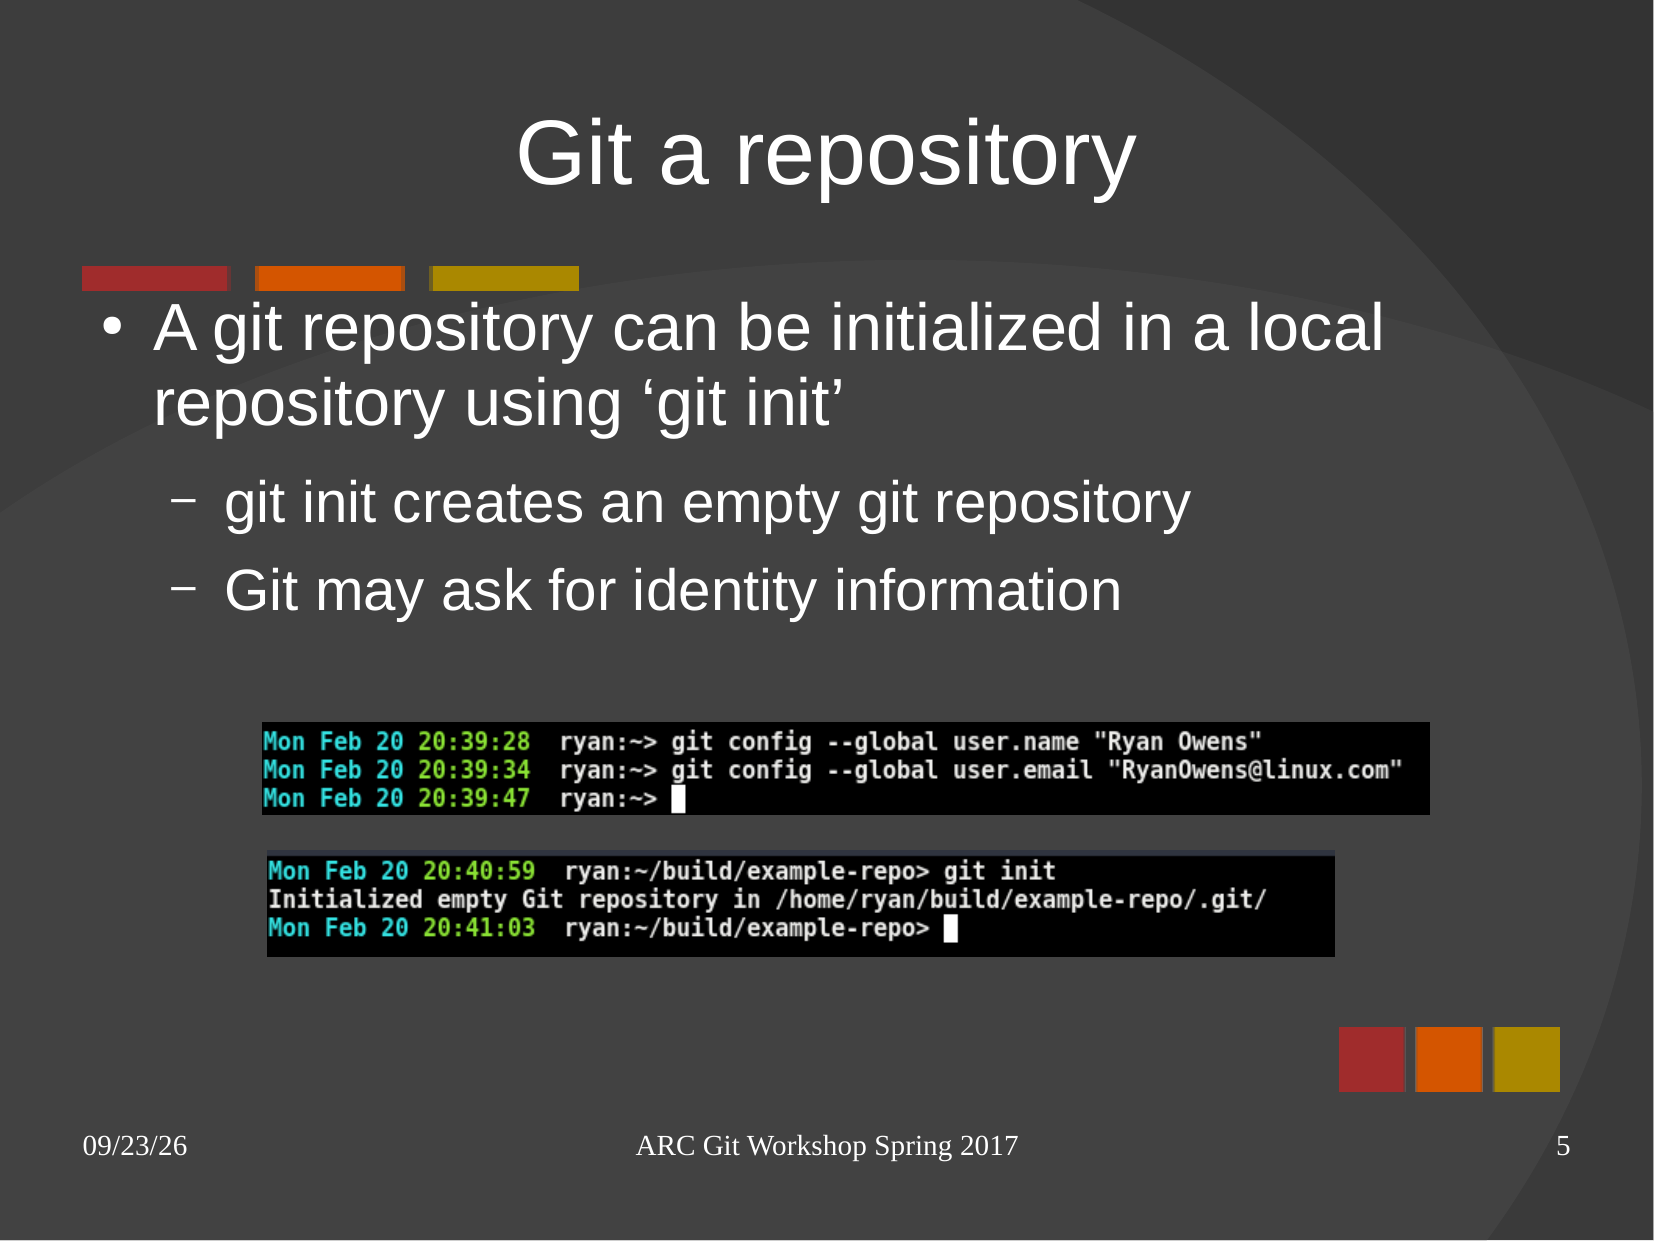

# Git a repository
A git repository can be initialized in a local repository using ‘git init’
git init creates an empty git repository
Git may ask for identity information
ARC Git Workshop Spring 2017
5